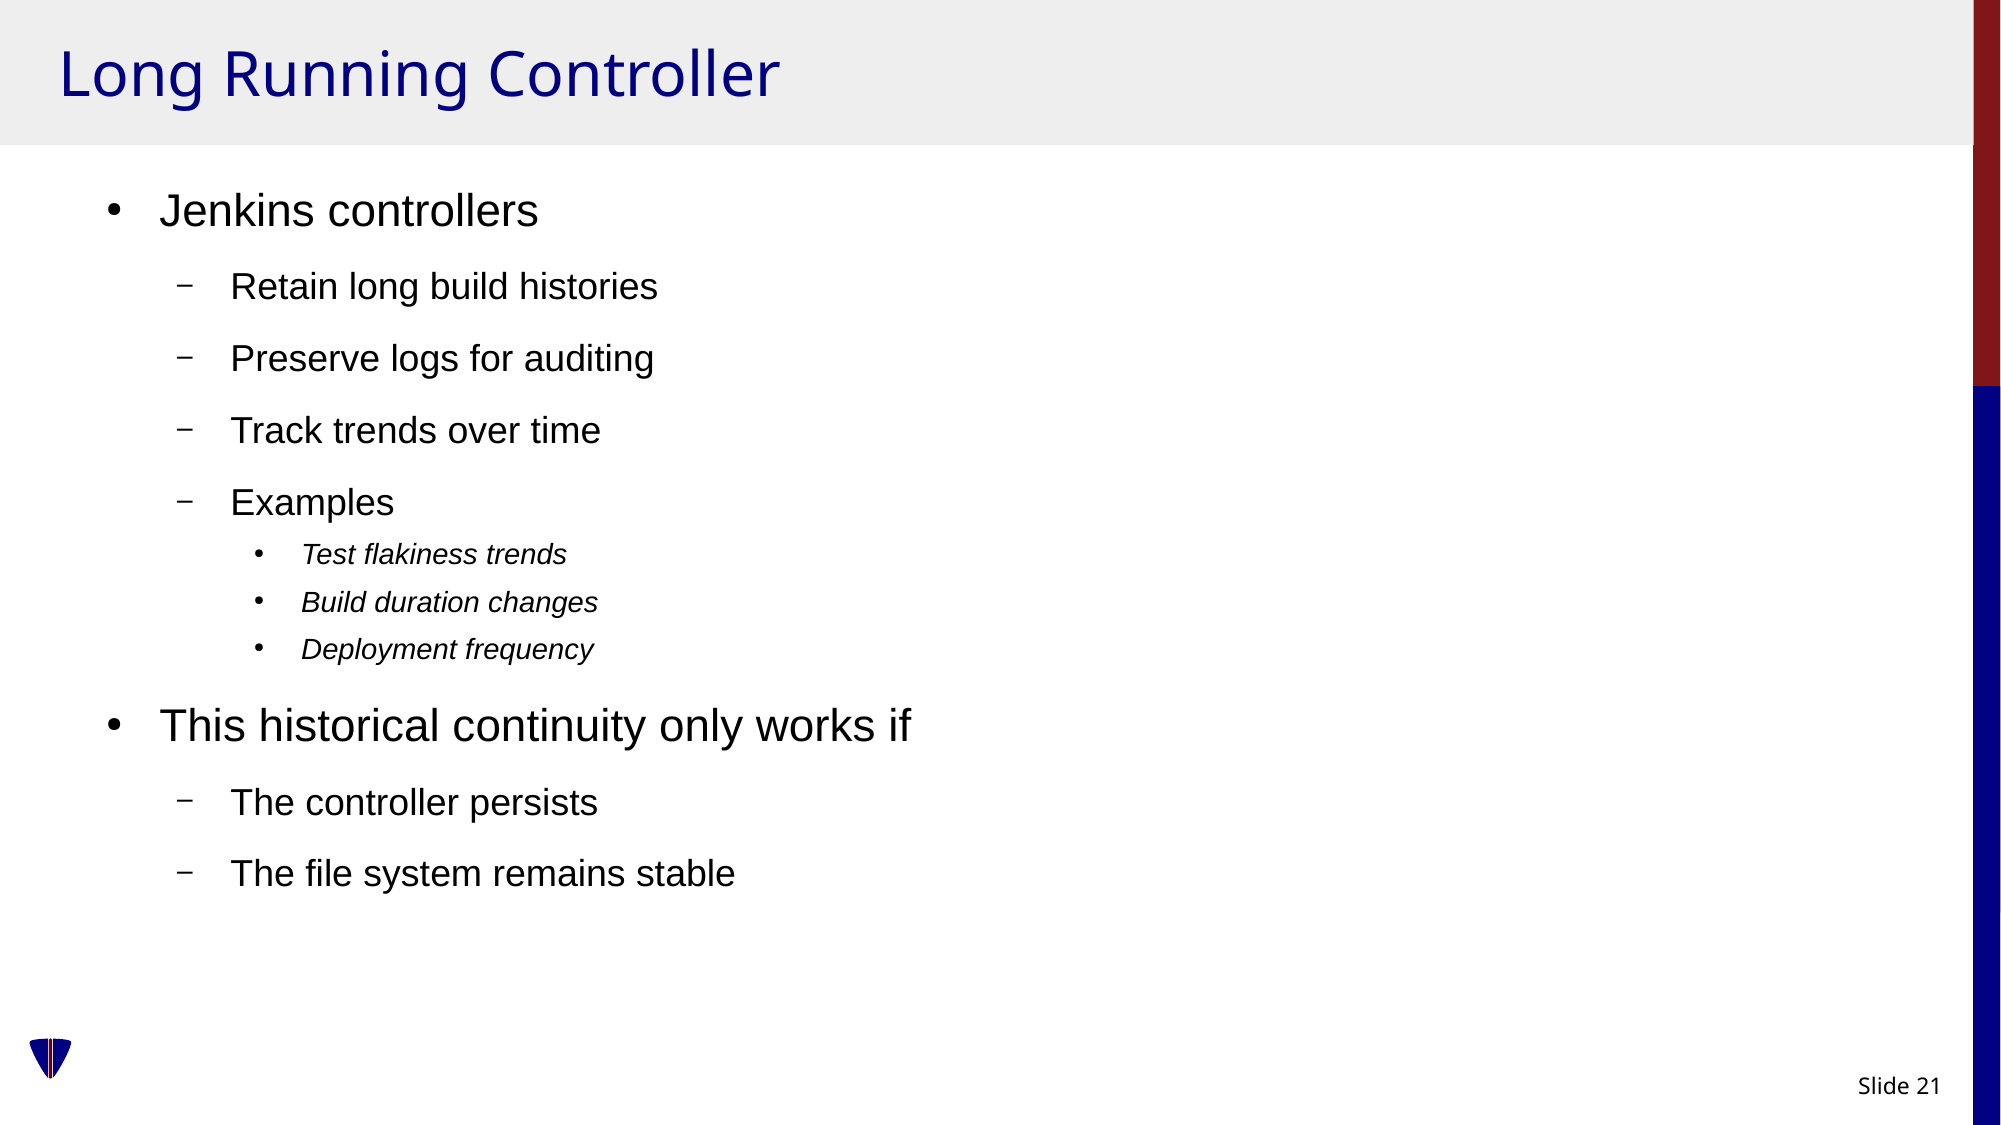

# Long Running Controller
Jenkins controllers
Retain long build histories
Preserve logs for auditing
Track trends over time
Examples
Test flakiness trends
Build duration changes
Deployment frequency
This historical continuity only works if
The controller persists
The file system remains stable